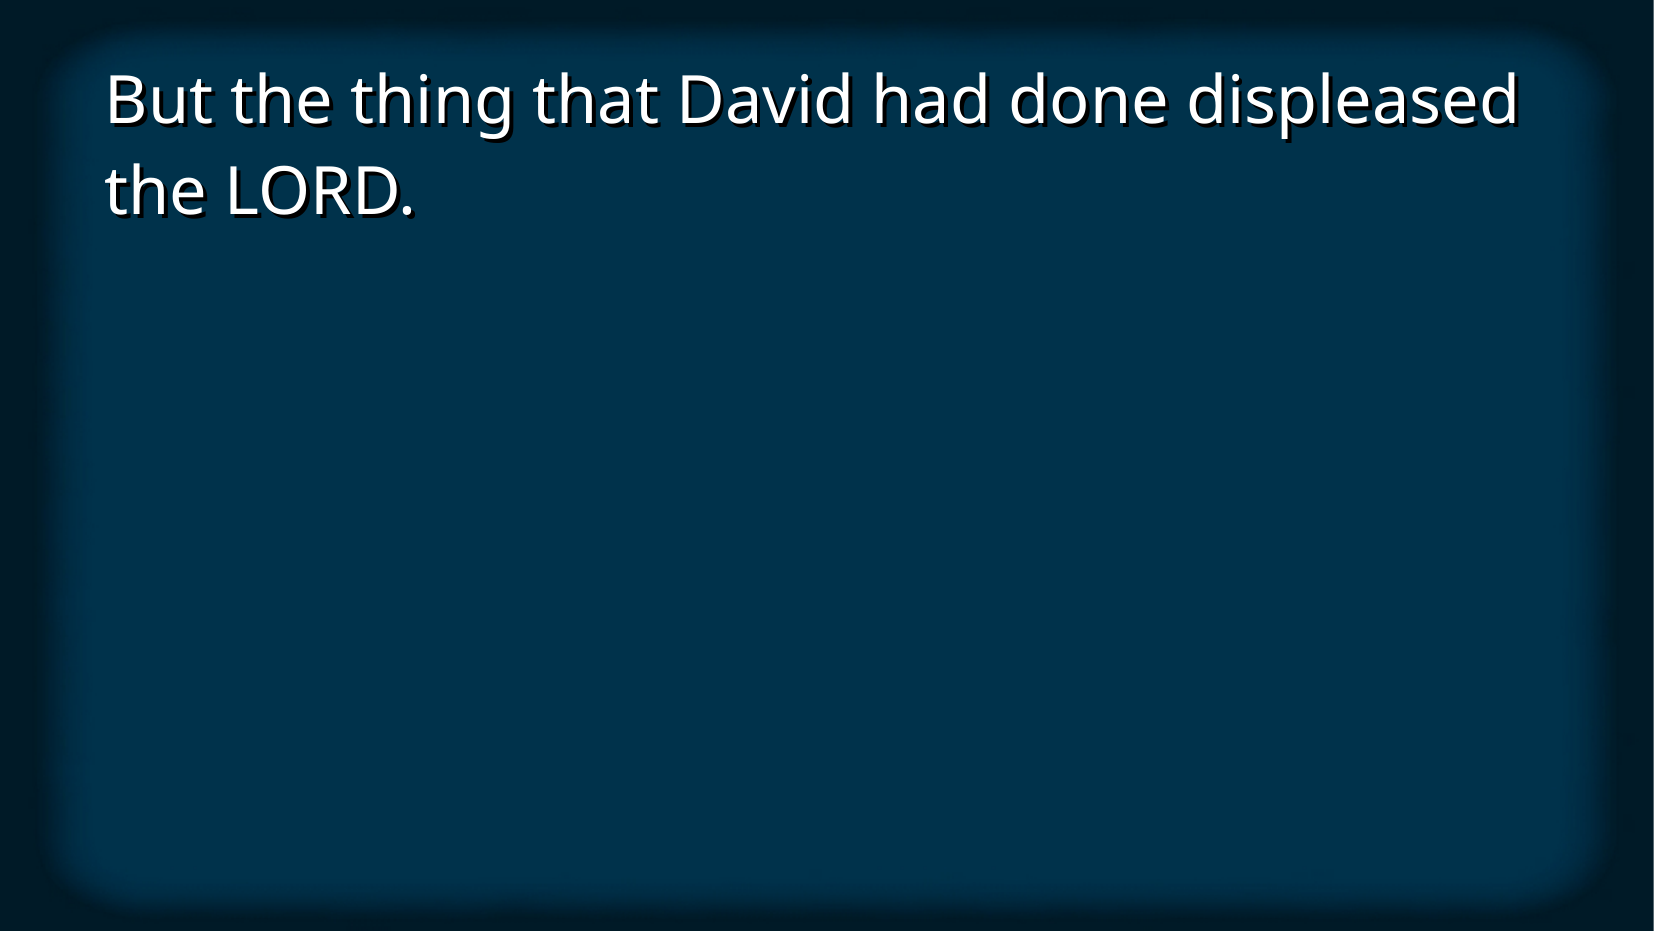

But the thing that David had done displeased the LORD.